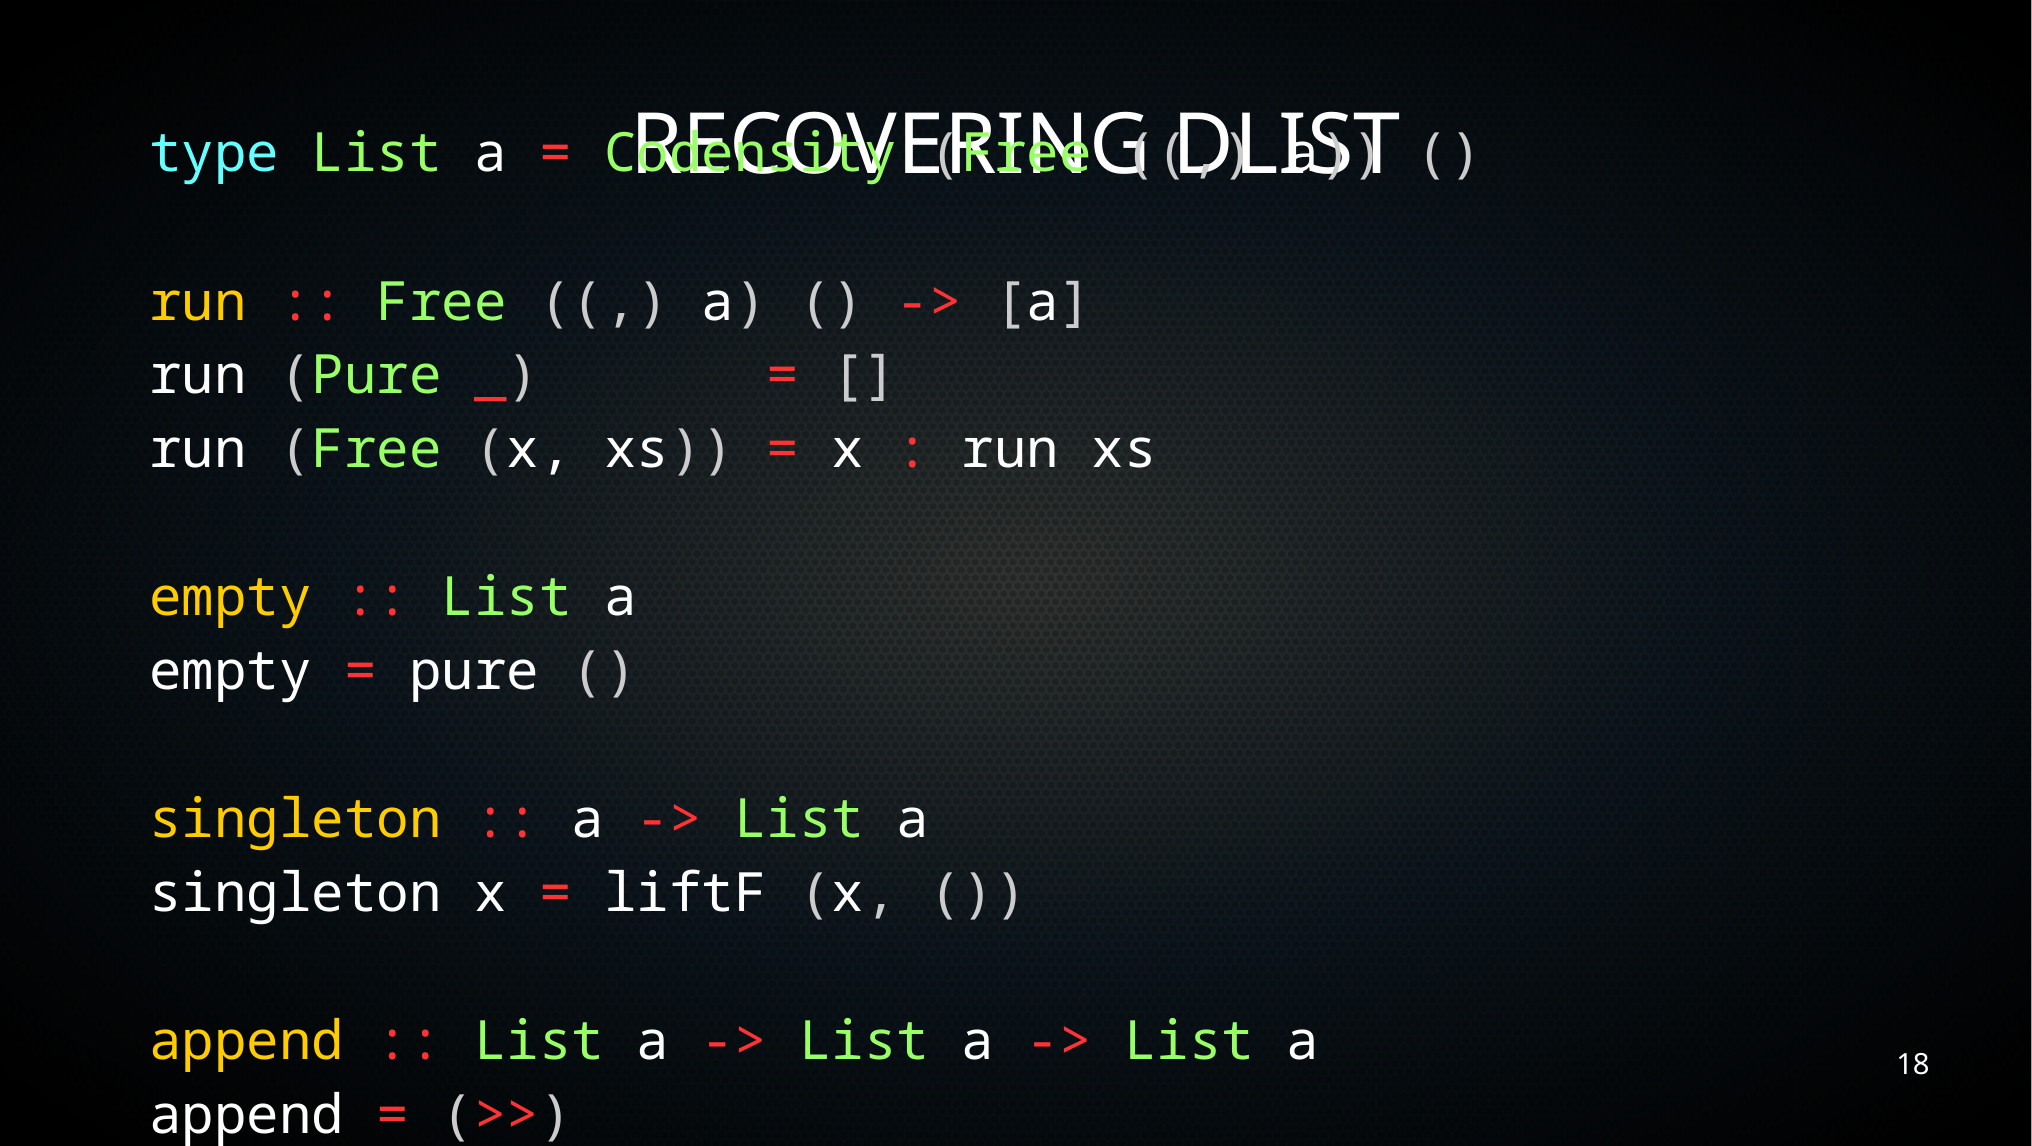

# RECOVERING DLIST
type List a = Codensity (Free ((,) a)) ()
run :: Free ((,) a) () -> [a]
run (Pure _) = []
run (Free (x, xs)) = x : run xs
empty :: List a
empty = pure ()
singleton :: a -> List a
singleton x = liftF (x, ())
append :: List a -> List a -> List a
append = (>>)
18